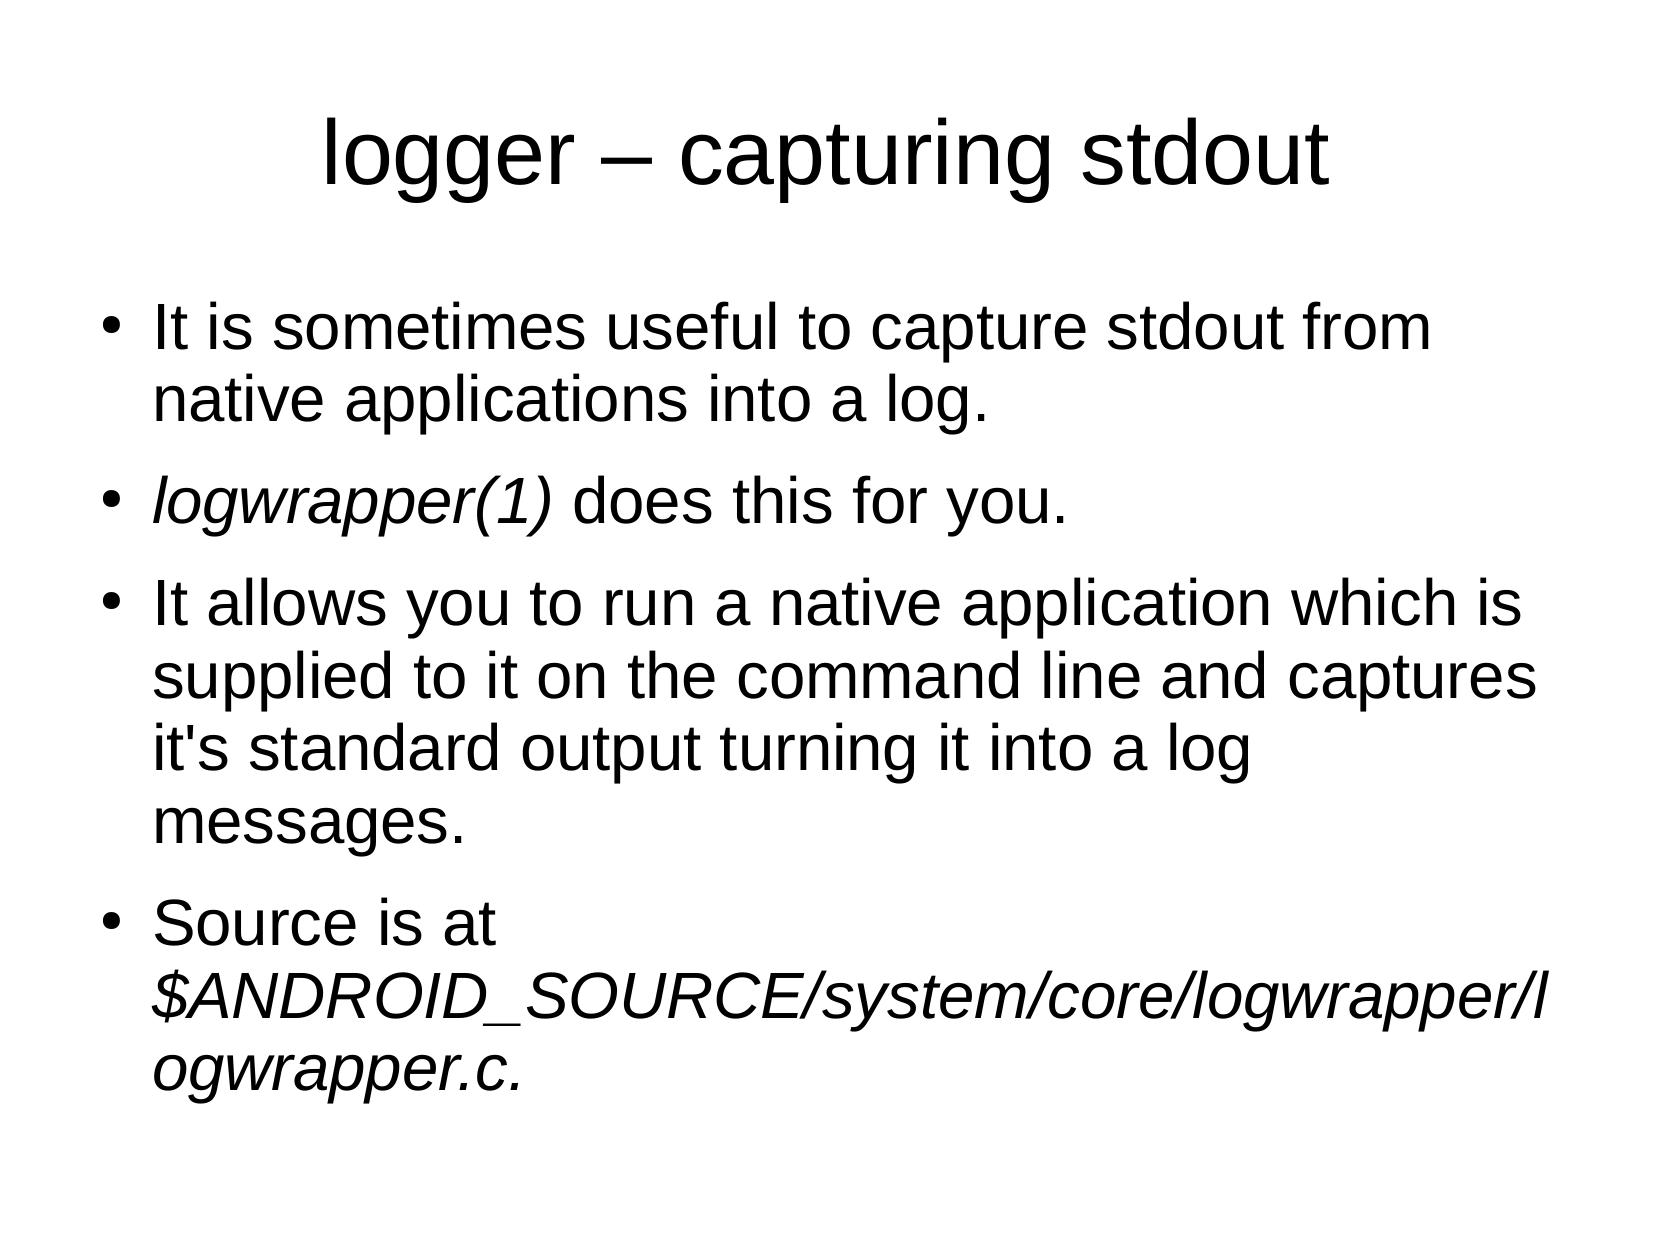

# logger – capturing stdout
It is sometimes useful to capture stdout from native applications into a log.
logwrapper(1) does this for you.
It allows you to run a native application which is supplied to it on the command line and captures it's standard output turning it into a log messages.
Source is at $ANDROID_SOURCE/system/core/logwrapper/logwrapper.c.